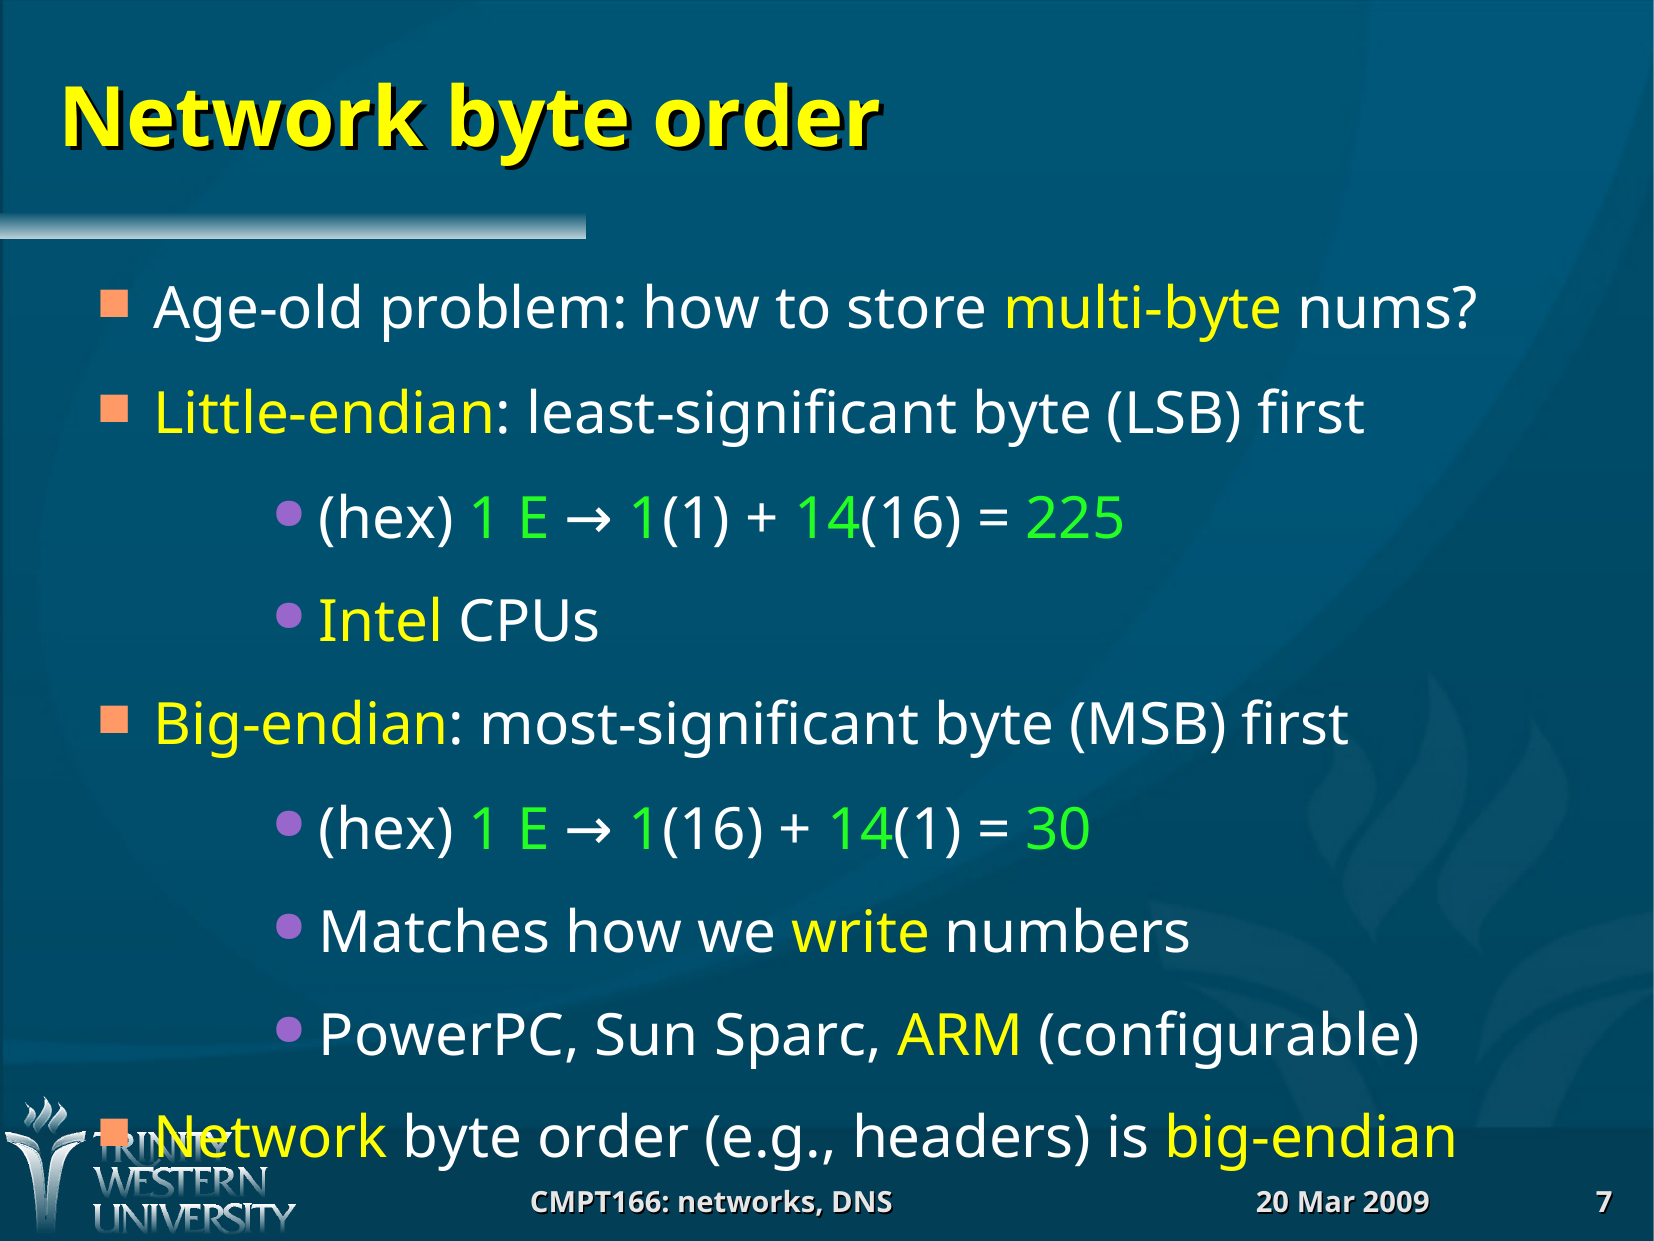

# Network byte order
Age-old problem: how to store multi-byte nums?
Little-endian: least-significant byte (LSB) first
(hex) 1 E → 1(1) + 14(16) = 225
Intel CPUs
Big-endian: most-significant byte (MSB) first
(hex) 1 E → 1(16) + 14(1) = 30
Matches how we write numbers
PowerPC, Sun Sparc, ARM (configurable)
Network byte order (e.g., headers) is big-endian
CMPT166: networks, DNS
20 Mar 2009
7